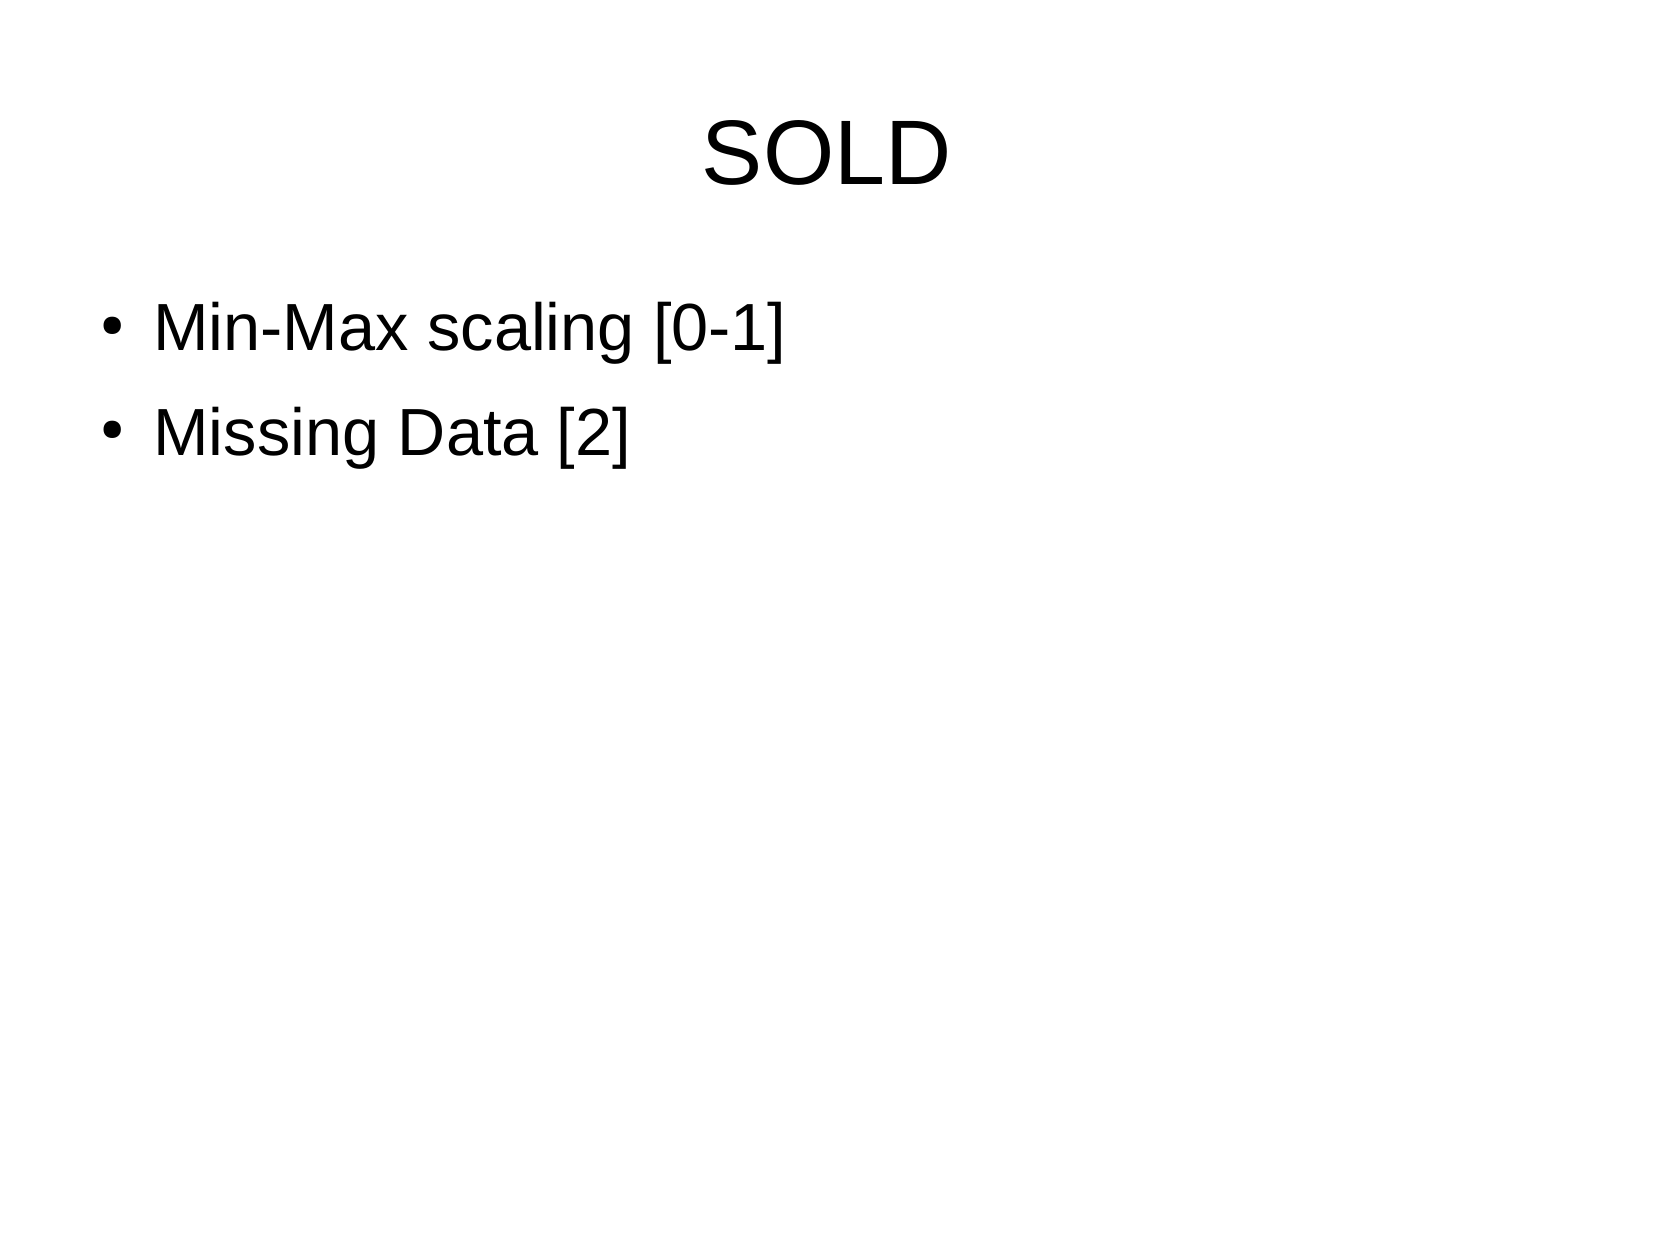

# SOLD
Min-Max scaling [0-1]
Missing Data [2]